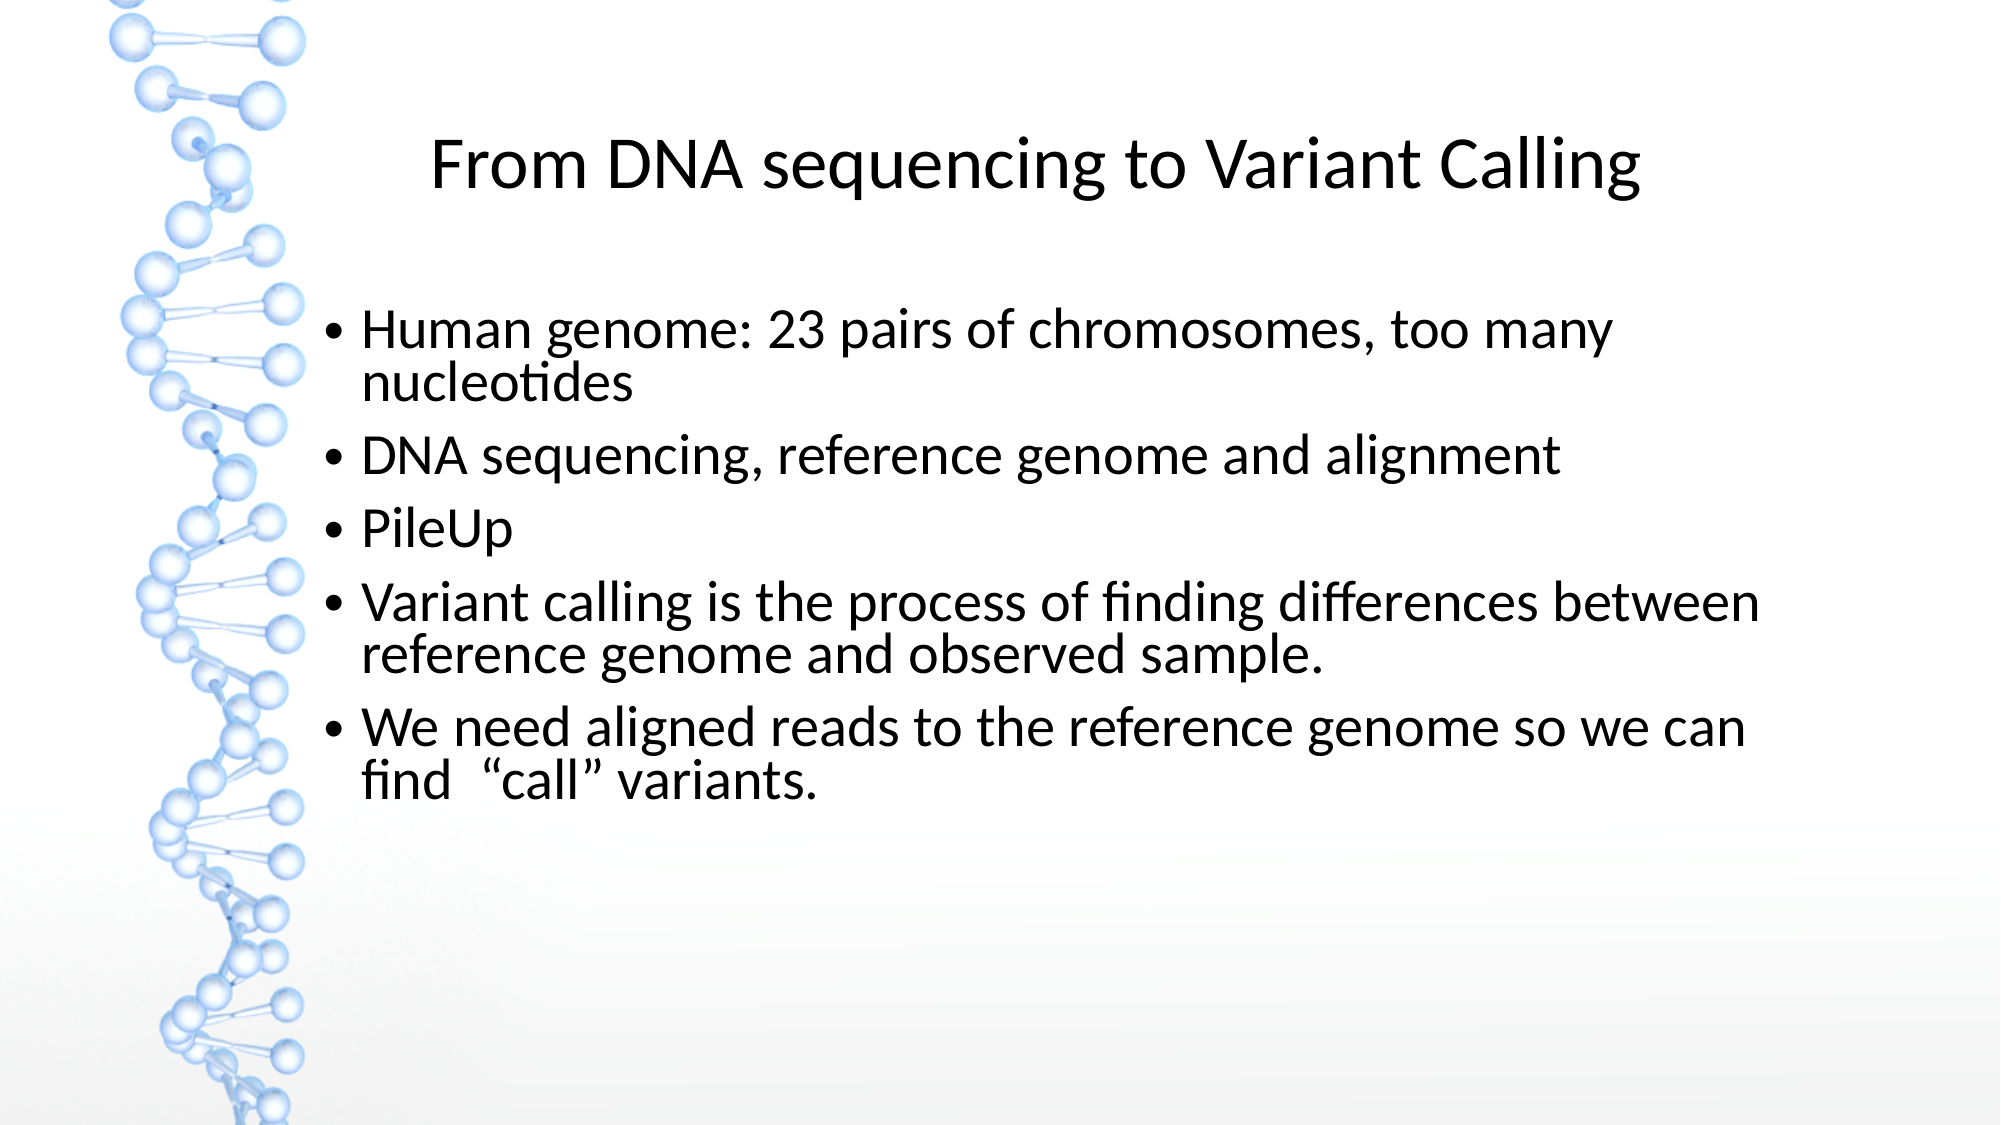

# From DNA sequencing to Variant Calling
Human genome: 23 pairs of chromosomes, too many nucleotides
DNA sequencing, reference genome and alignment
PileUp
Variant calling is the process of finding differences between reference genome and observed sample.
We need aligned reads to the reference genome so we can find “call” variants.